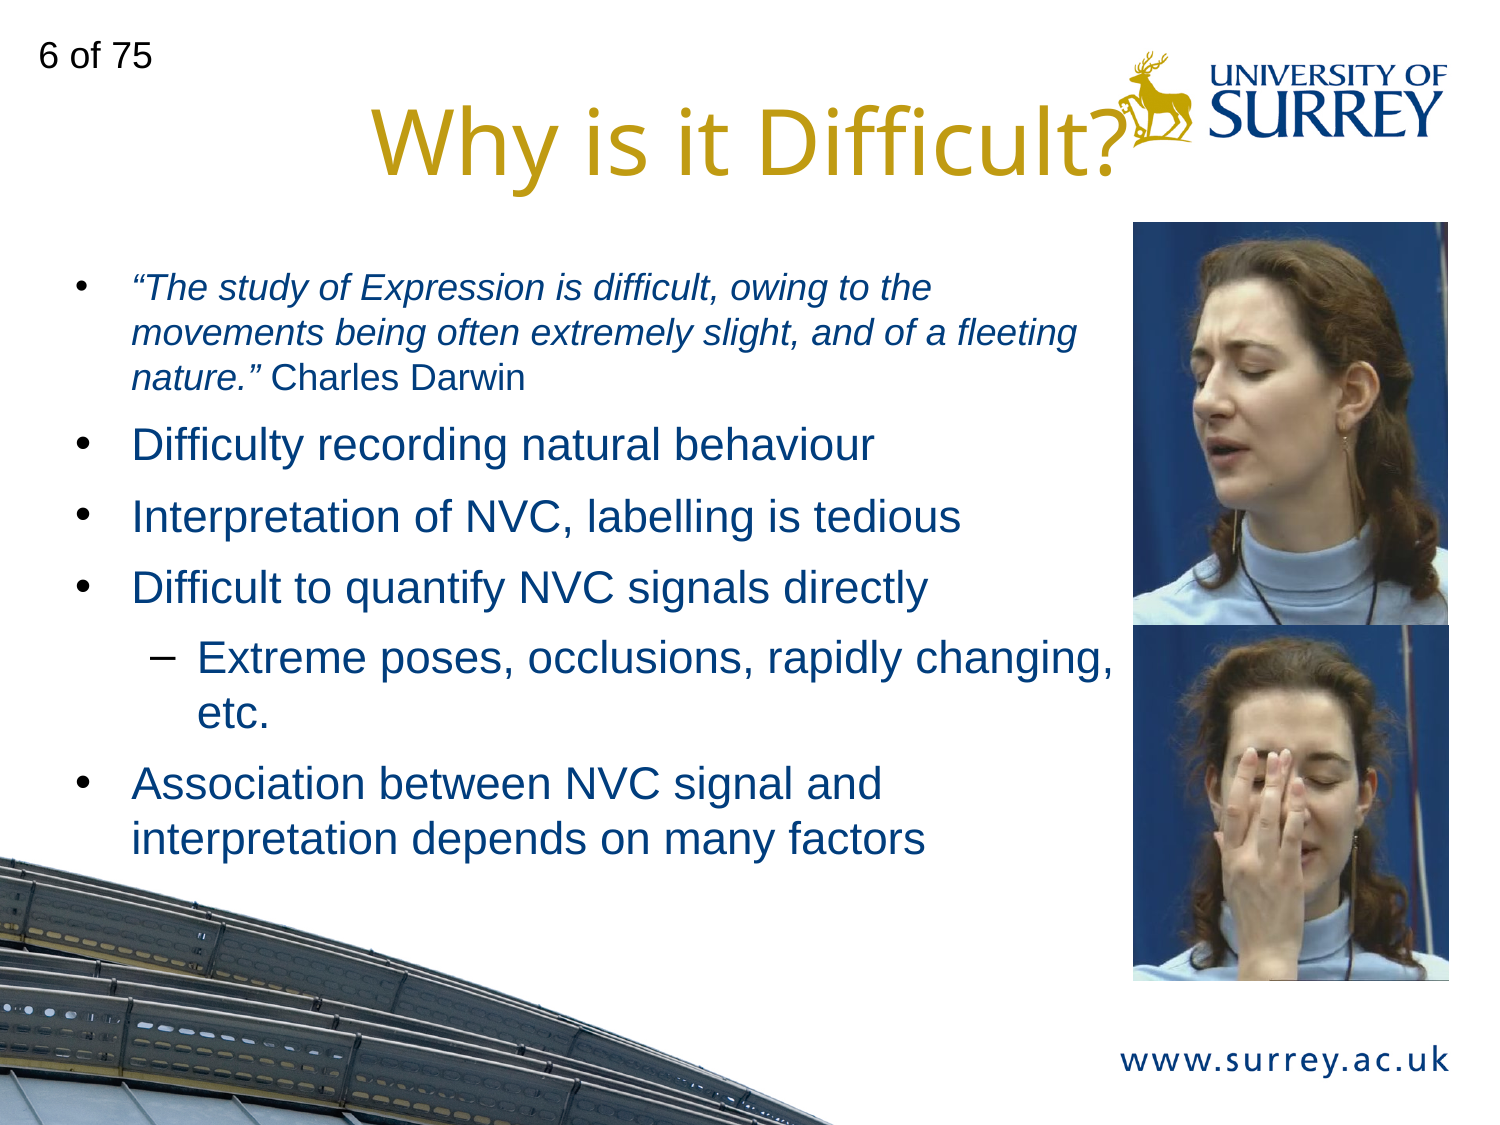

# Why is it Difficult?
“The study of Expression is difficult, owing to the movements being often extremely slight, and of a fleeting nature.” Charles Darwin
Difficulty recording natural behaviour
Interpretation of NVC, labelling is tedious
Difficult to quantify NVC signals directly
Extreme poses, occlusions, rapidly changing, etc.
Association between NVC signal and interpretation depends on many factors